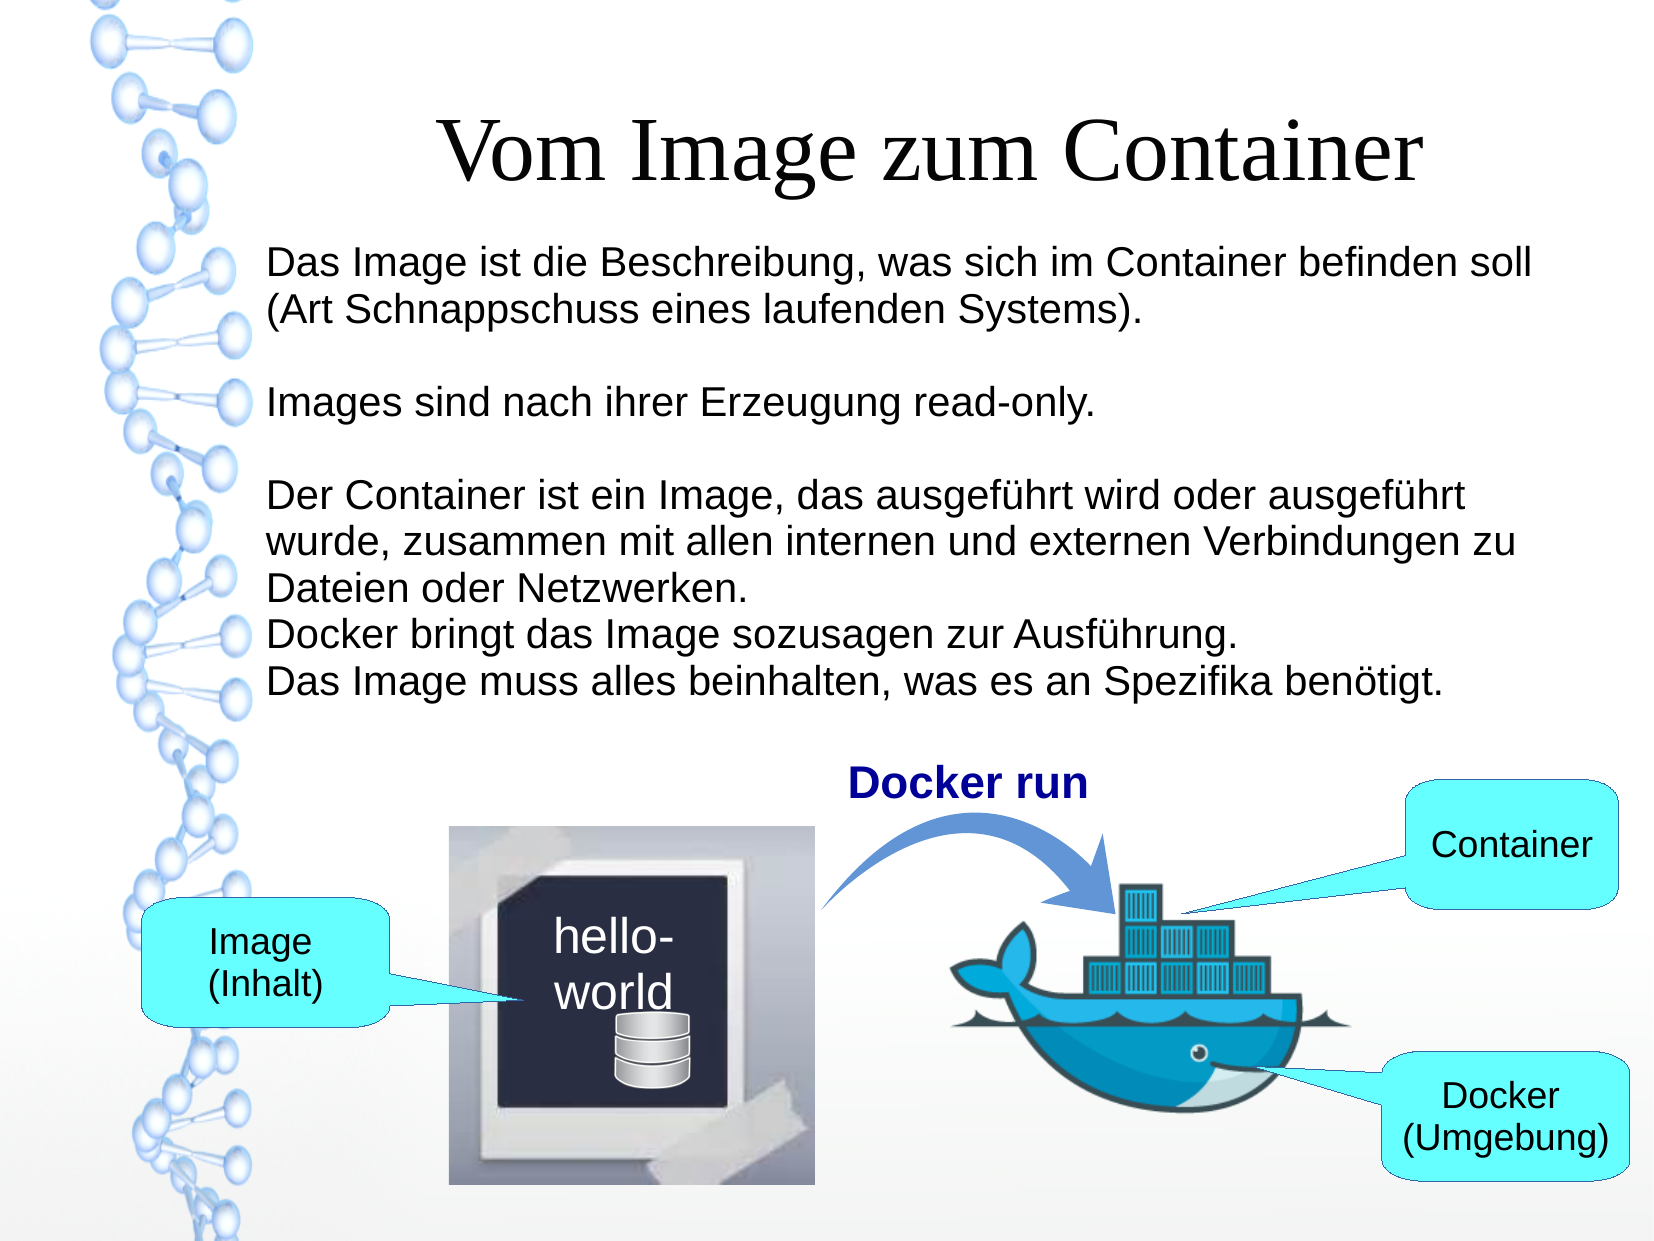

# Vom Image zum Container
Das Image ist die Beschreibung, was sich im Container befinden soll
(Art Schnappschuss eines laufenden Systems).
Images sind nach ihrer Erzeugung read-only.
Der Container ist ein Image, das ausgeführt wird oder ausgeführt wurde, zusammen mit allen internen und externen Verbindungen zu Dateien oder Netzwerken.
Docker bringt das Image sozusagen zur Ausführung.
Das Image muss alles beinhalten, was es an Spezifika benötigt.
Docker run
Container
hello-world
Image
(Inhalt)
Docker
(Umgebung)
34